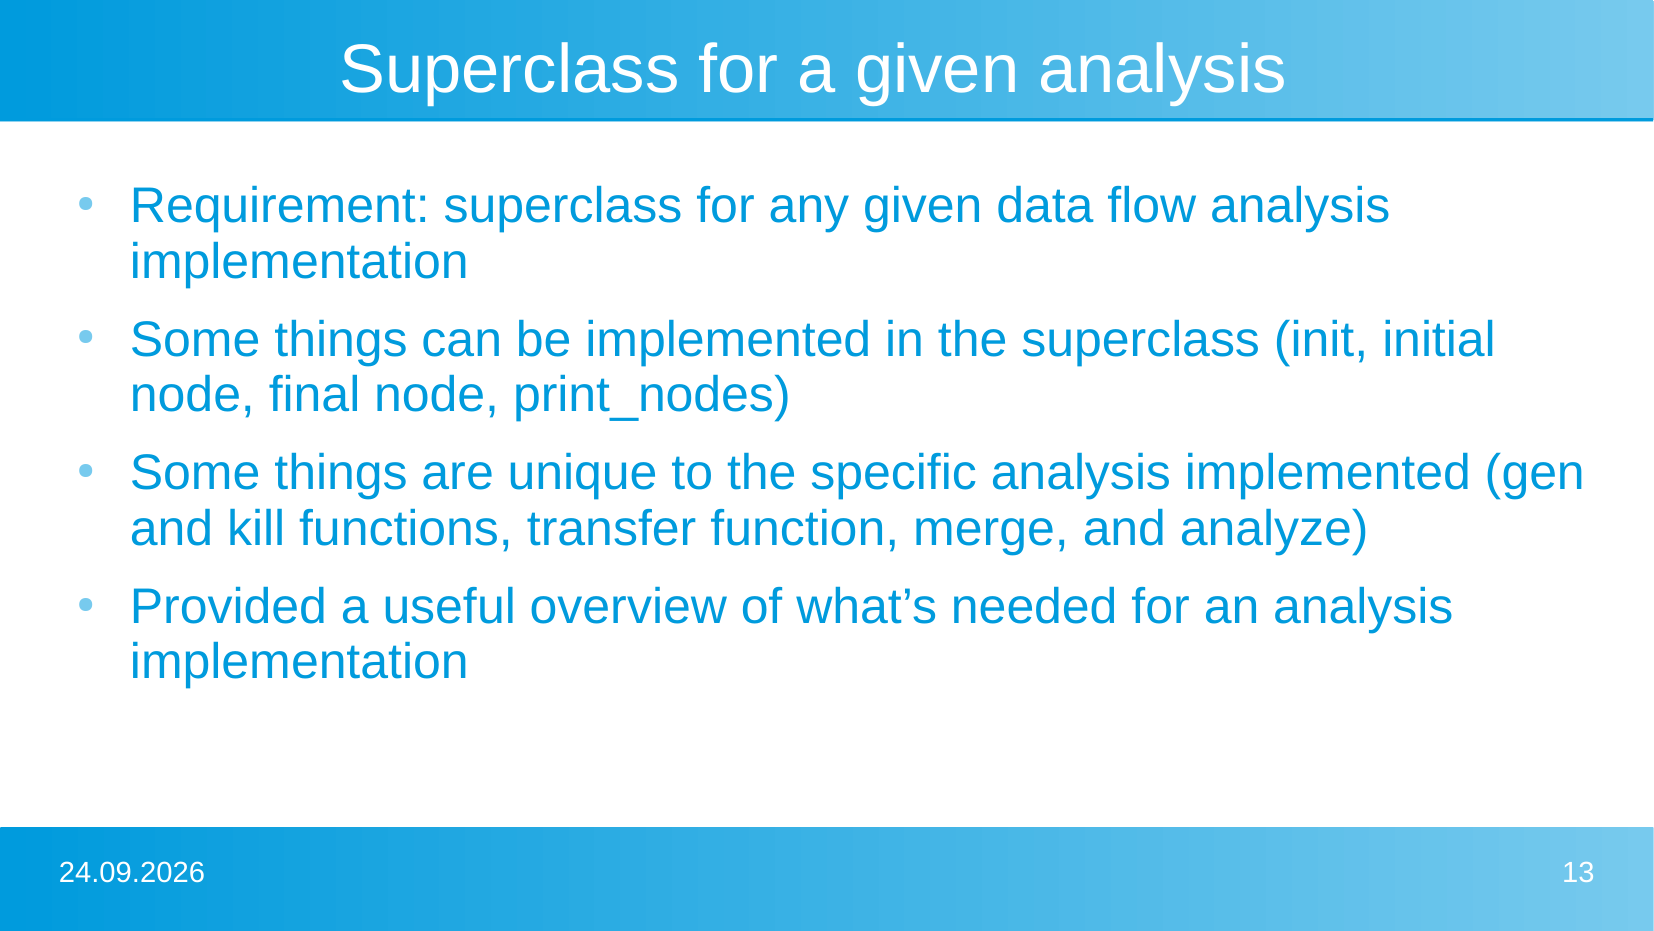

# Superclass for a given analysis
Requirement: superclass for any given data flow analysis implementation
Some things can be implemented in the superclass (init, initial node, final node, print_nodes)
Some things are unique to the specific analysis implemented (gen and kill functions, transfer function, merge, and analyze)
Provided a useful overview of what’s needed for an analysis implementation
13